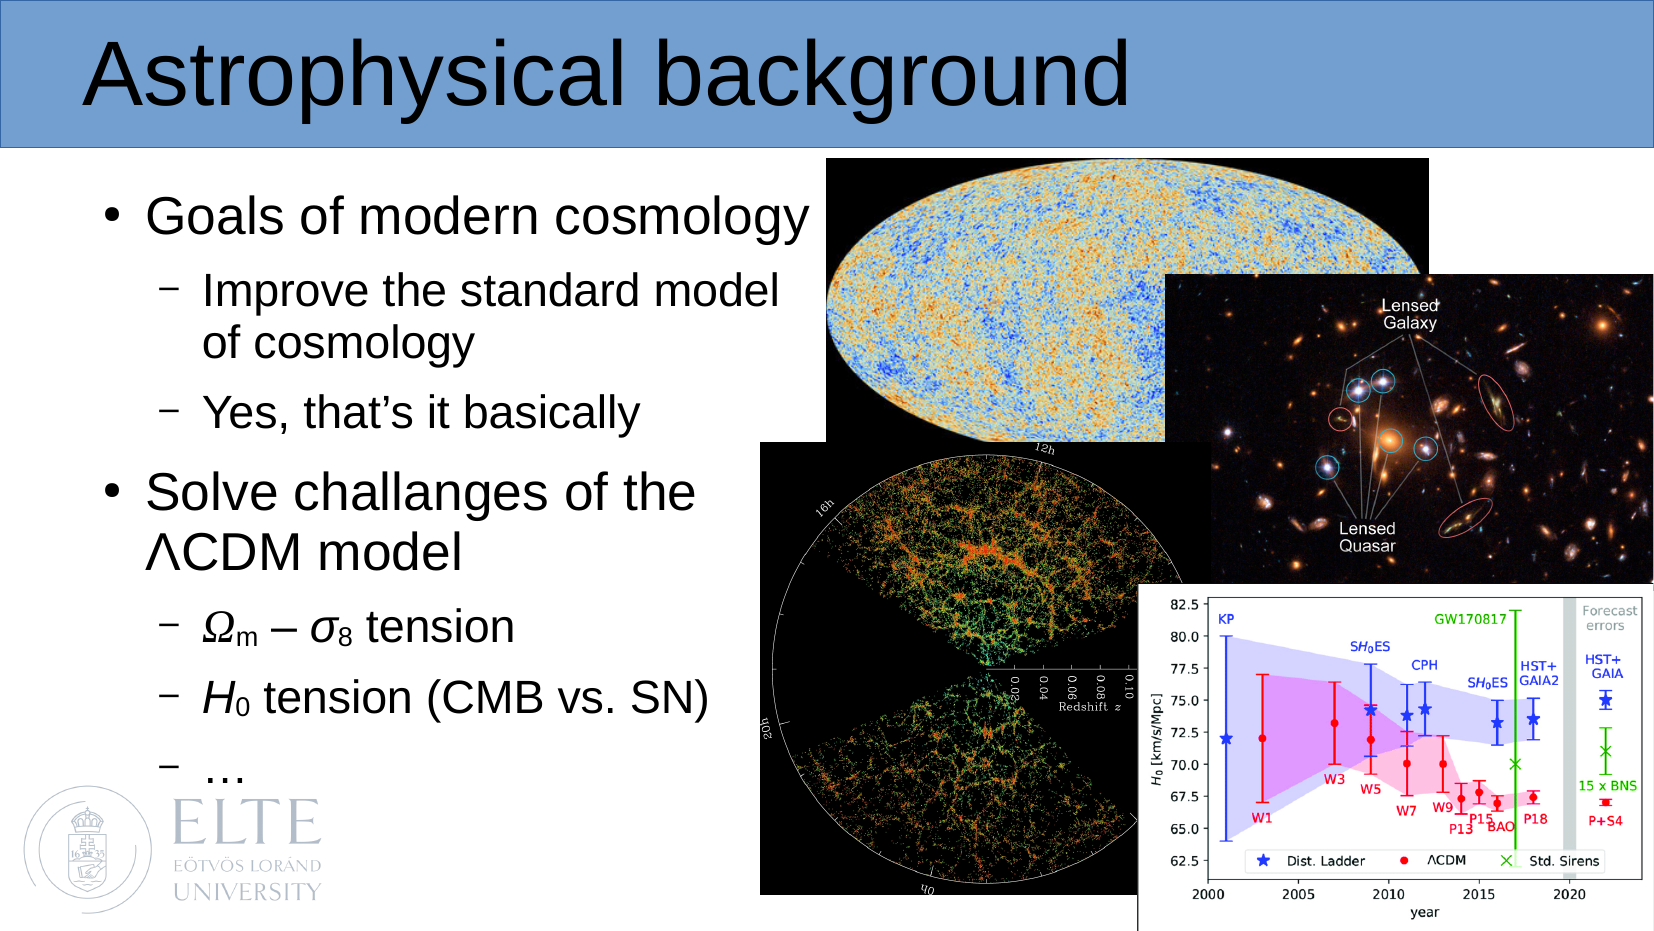

# Astrophysical background
Goals of modern cosmology
Improve the standard model of cosmology
Yes, that’s it basically
Solve challanges of the ΛCDM model
Ωm – σ8 tension
H0 tension (CMB vs. SN)
…